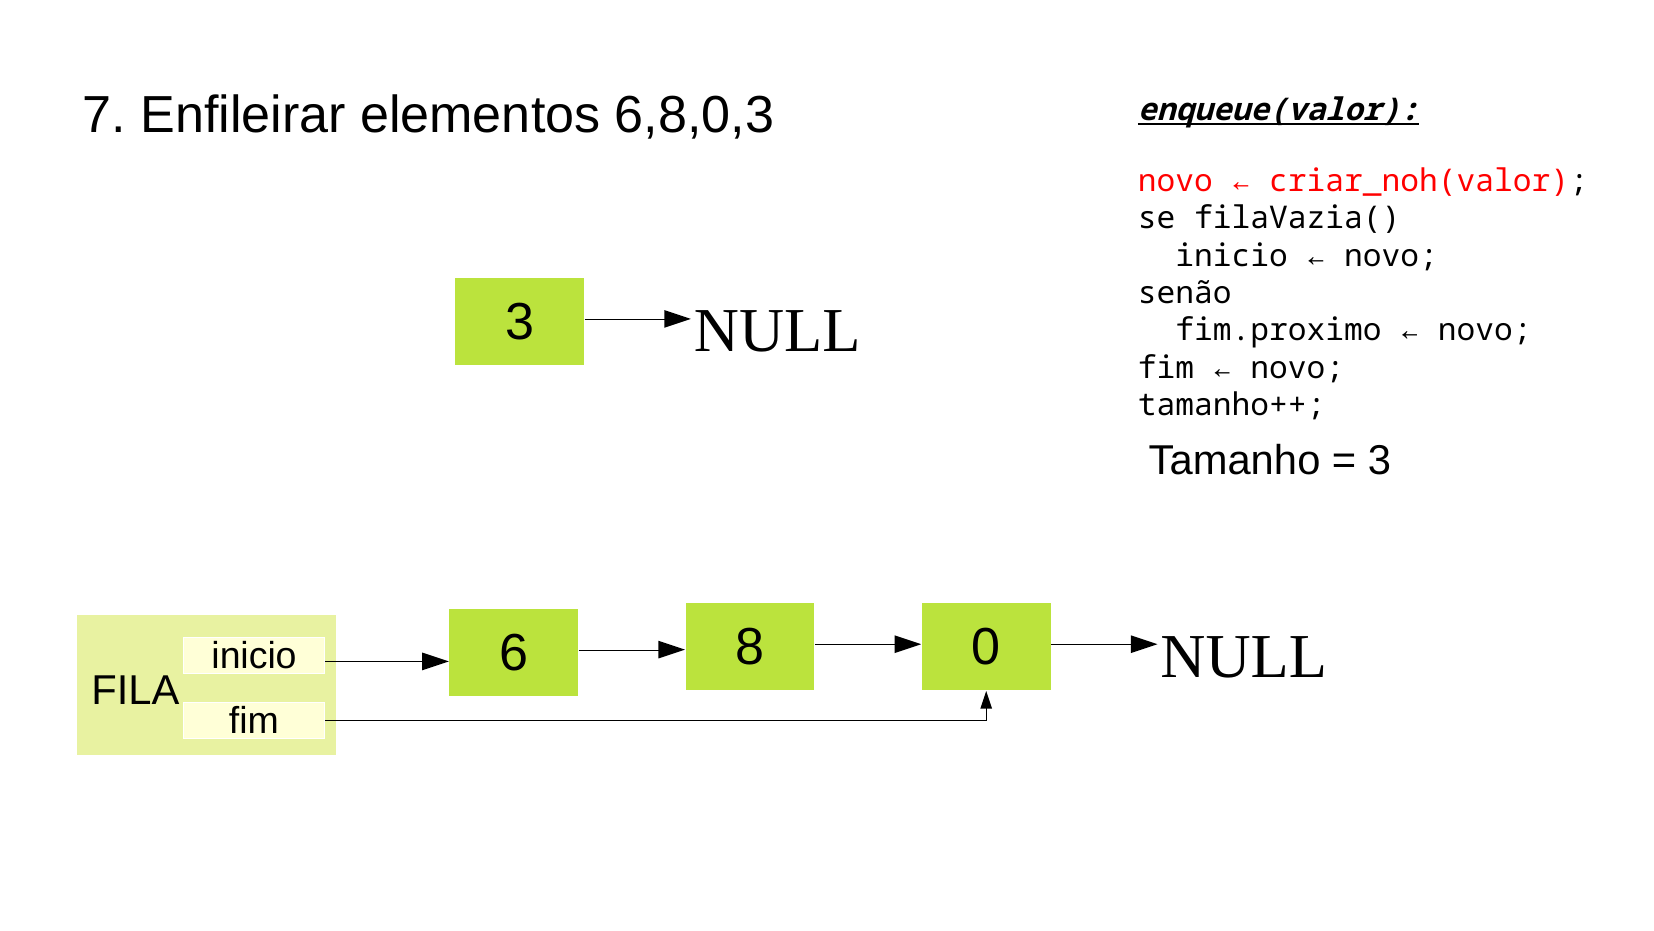

# 7. Enfileirar elementos 6,8,0,3
enqueue(valor):
novo ← criar_noh(valor);
se filaVazia()
  inicio ← novo;
senão
  fim.proximo ← novo;
fim ← novo;
tamanho++;
3
NULL
Tamanho = 3
8
0
6
NULL
inicio
FILA
fim